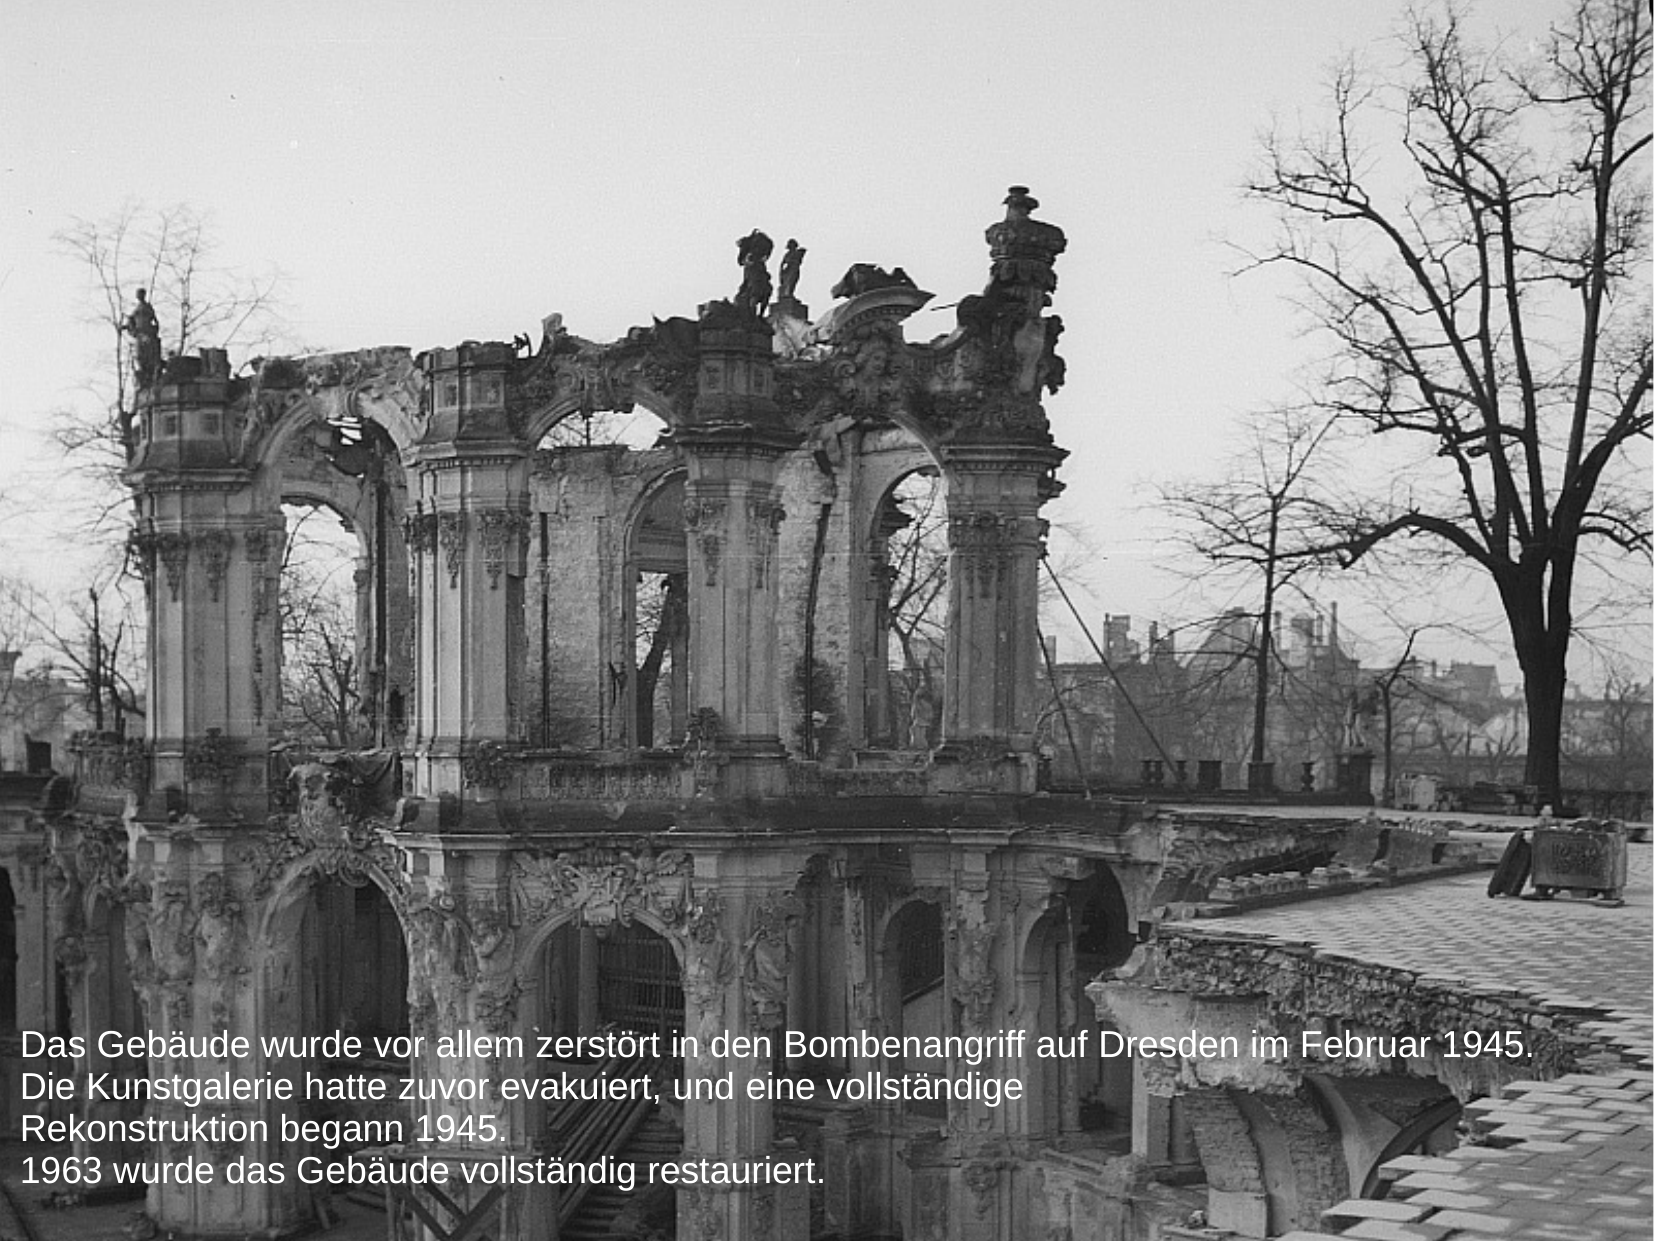

Das Gebäude wurde vor allem zerstört in den Bombenangriff auf Dresden im Februar 1945.
Die Kunstgalerie hatte zuvor evakuiert, und eine vollständige
Rekonstruktion begann 1945.
1963 wurde das Gebäude vollständig restauriert.